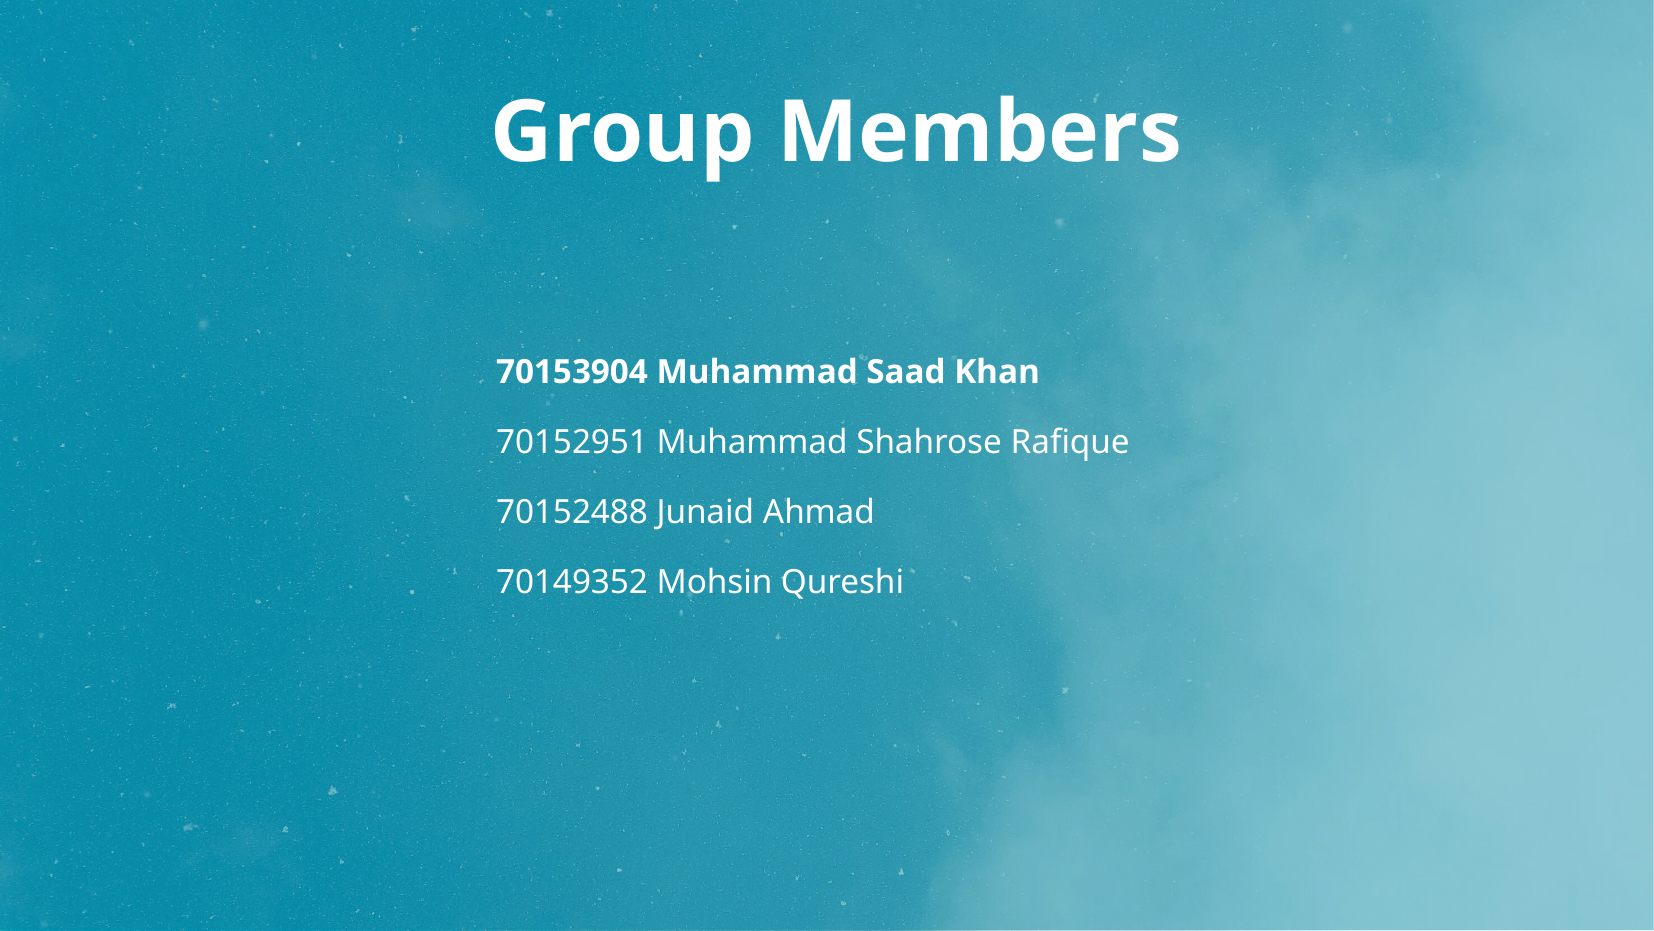

# Group Members
70153904 Muhammad Saad Khan
70152951 Muhammad Shahrose Rafique
70152488 Junaid Ahmad
70149352 Mohsin Qureshi